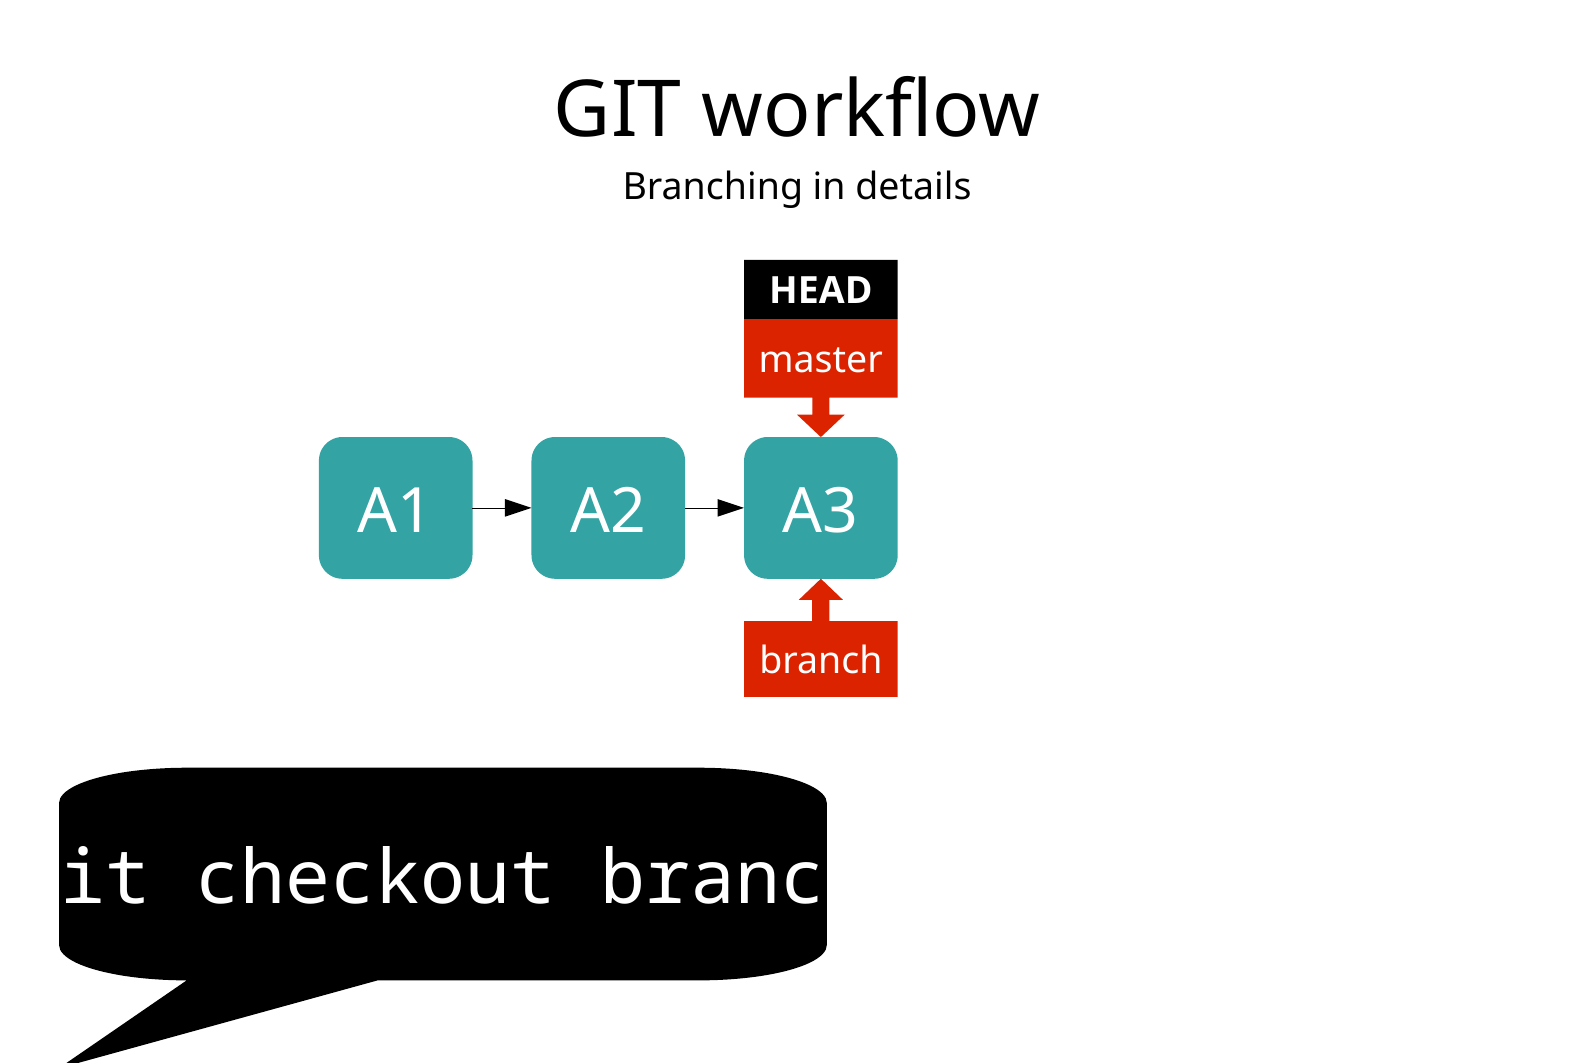

# GIT workflow Branching in details
HEAD
master
A1
A2
A3
branch
git checkout branch